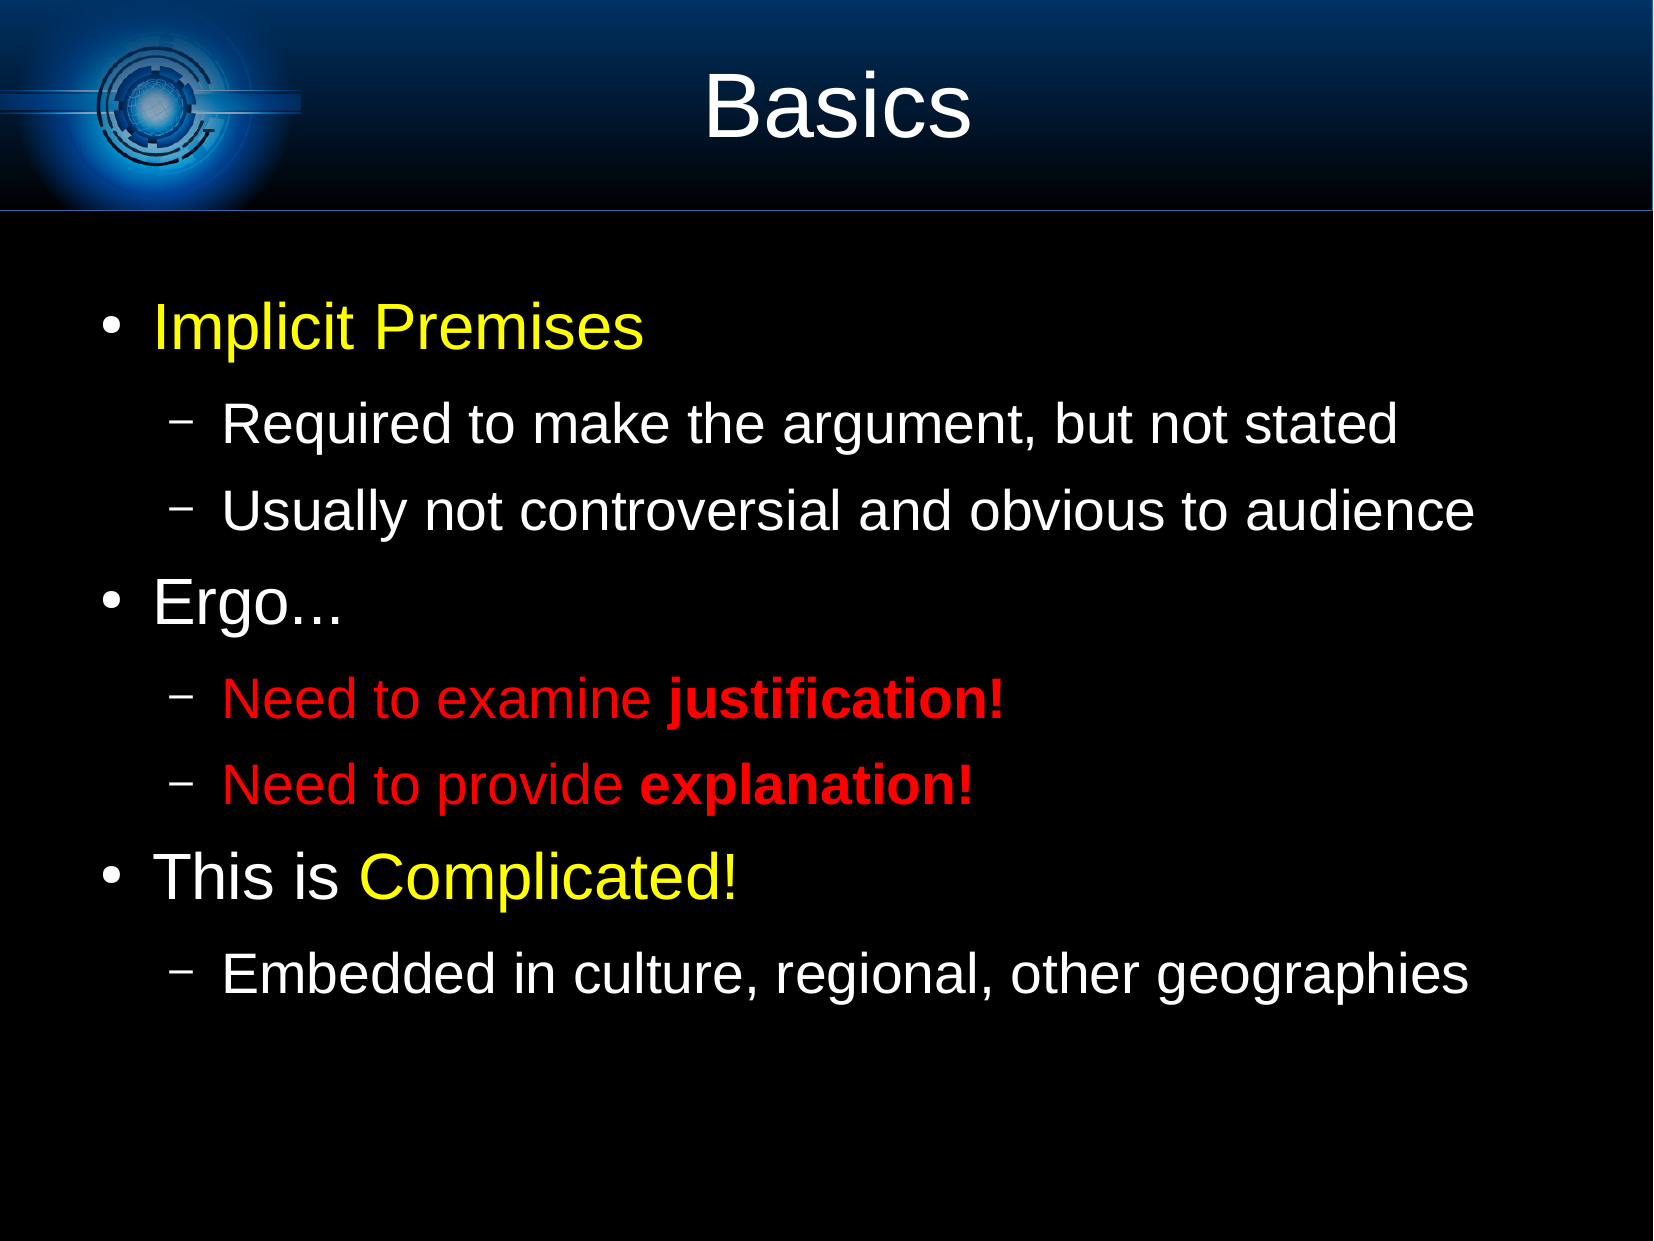

# Basics
Implicit Premises
Required to make the argument, but not stated
Usually not controversial and obvious to audience
Ergo...
Need to examine justification!
Need to provide explanation!
This is Complicated!
Embedded in culture, regional, other geographies